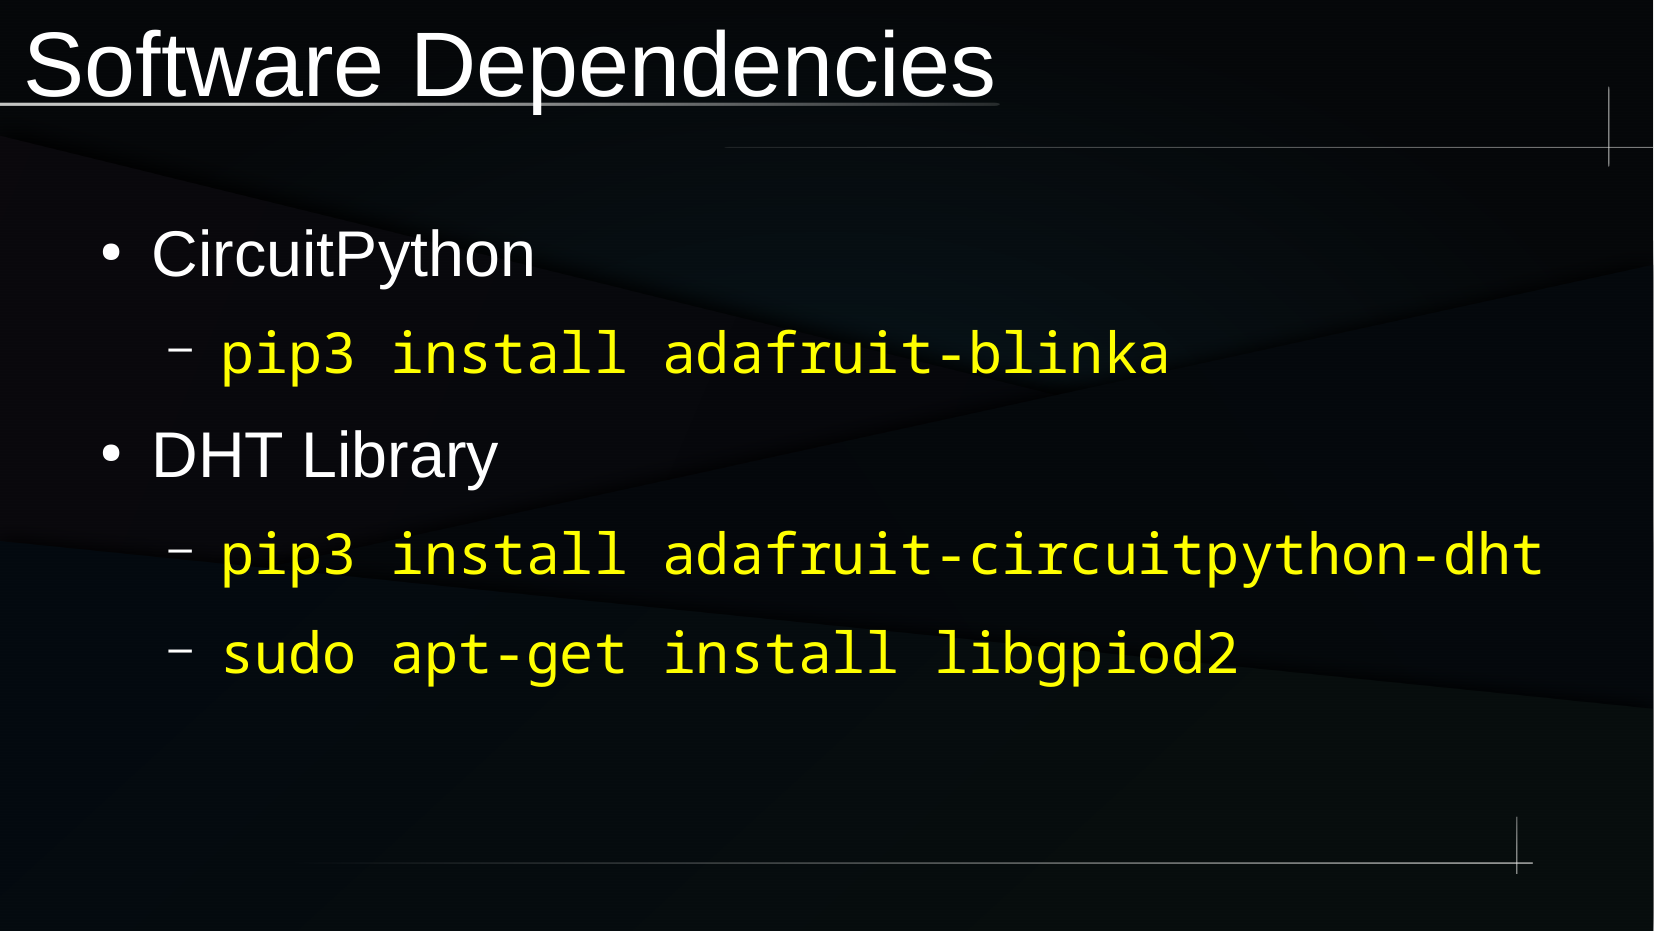

# Software Dependencies
CircuitPython
pip3 install adafruit-blinka
DHT Library
pip3 install adafruit-circuitpython-dht
sudo apt-get install libgpiod2